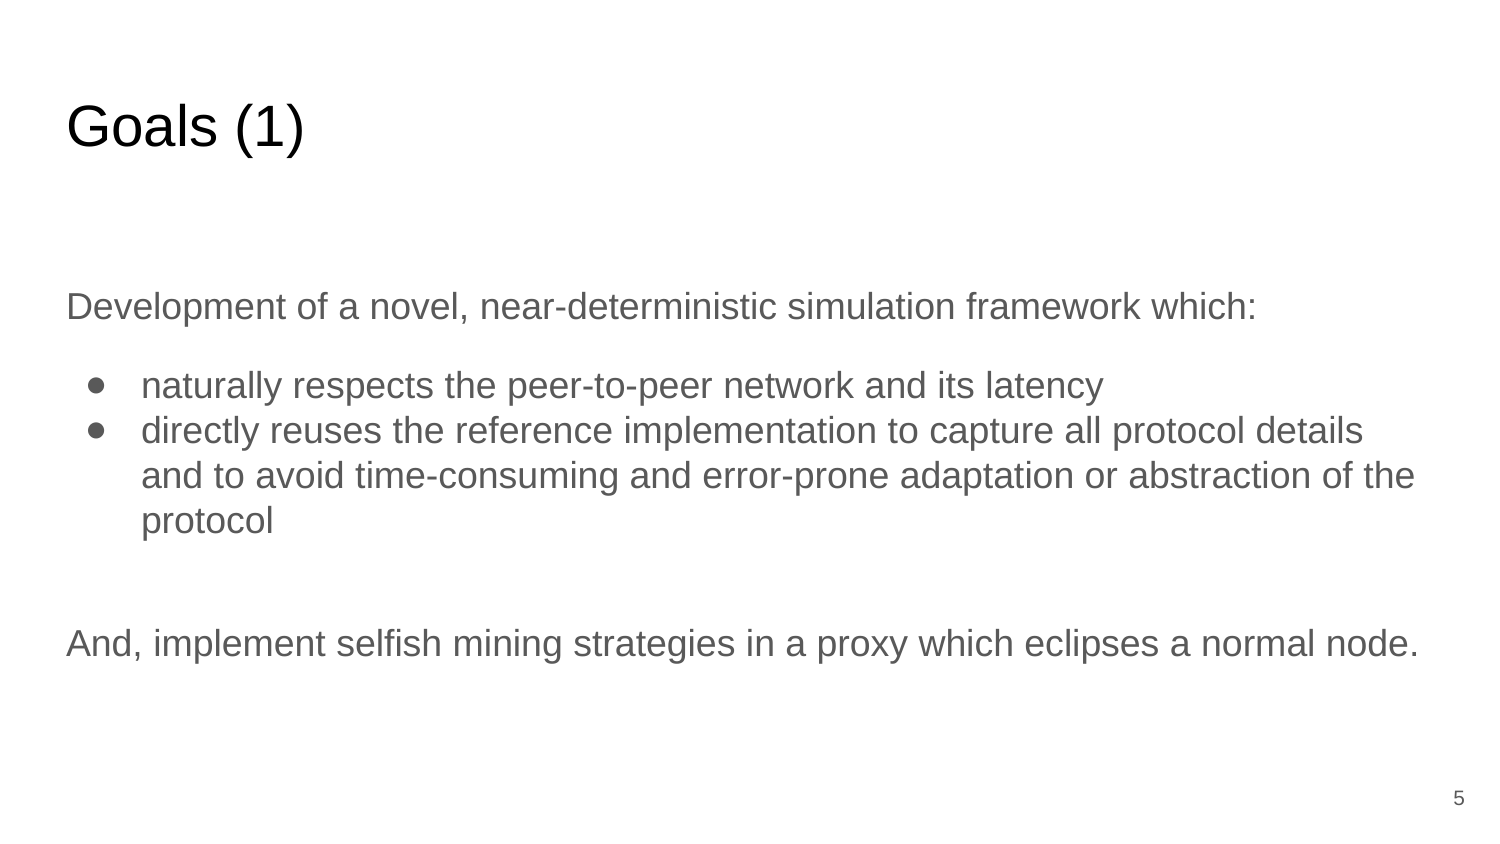

# Goals (1)
Development of a novel, near-deterministic simulation framework which:
naturally respects the peer-to-peer network and its latency
directly reuses the reference implementation to capture all protocol details and to avoid time-consuming and error-prone adaptation or abstraction of the protocol
And, implement selfish mining strategies in a proxy which eclipses a normal node.
5